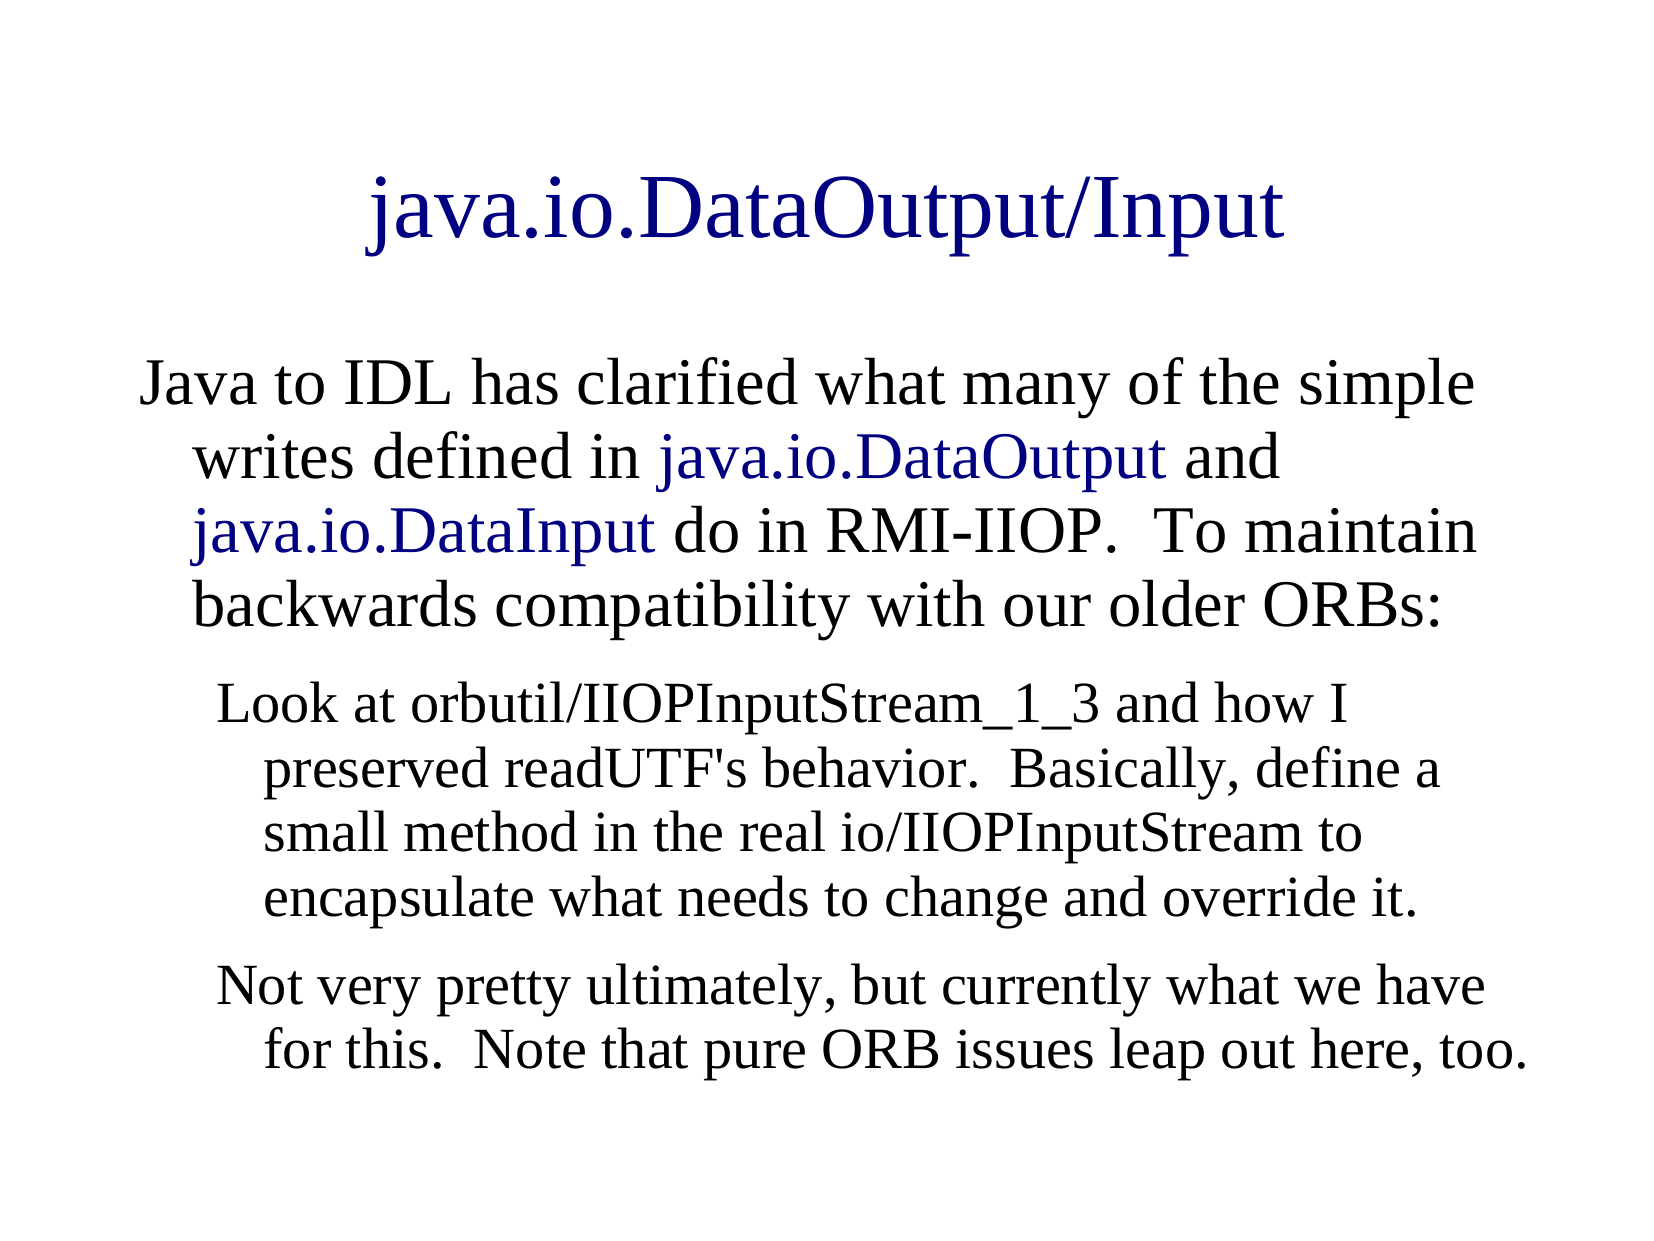

# java.io.DataOutput/Input
Java to IDL has clarified what many of the simple writes defined in java.io.DataOutput and java.io.DataInput do in RMI-IIOP. To maintain backwards compatibility with our older ORBs:
Look at orbutil/IIOPInputStream_1_3 and how I preserved readUTF's behavior. Basically, define a small method in the real io/IIOPInputStream to encapsulate what needs to change and override it.
Not very pretty ultimately, but currently what we have for this. Note that pure ORB issues leap out here, too.